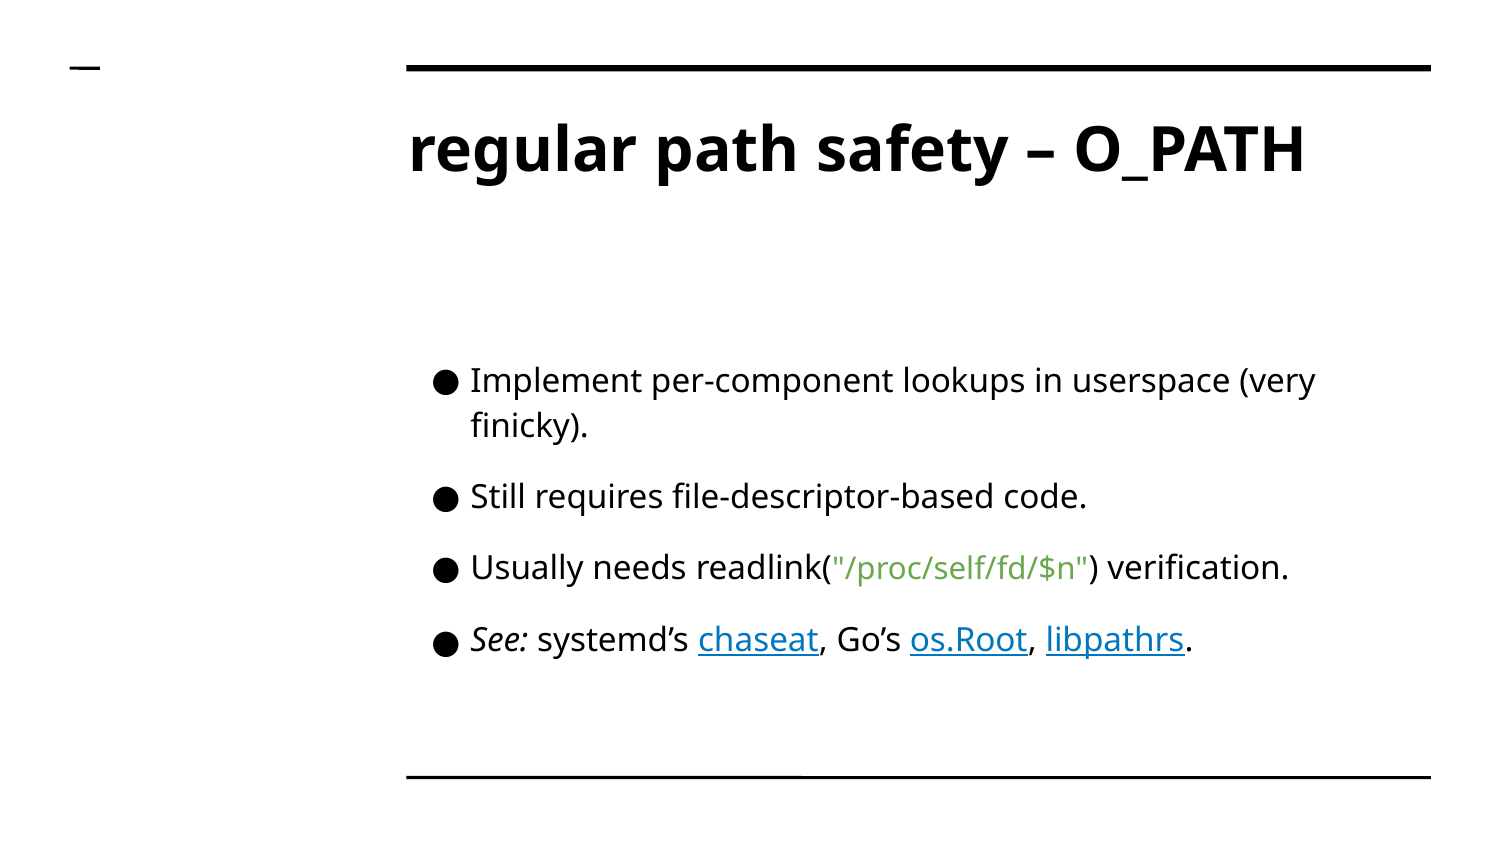

# regular path safety – O_PATH
Implement per-component lookups in userspace (very finicky).
Still requires file-descriptor-based code.
Usually needs readlink("/proc/self/fd/$n") verification.
See: systemd’s chaseat, Go’s os.Root, libpathrs.